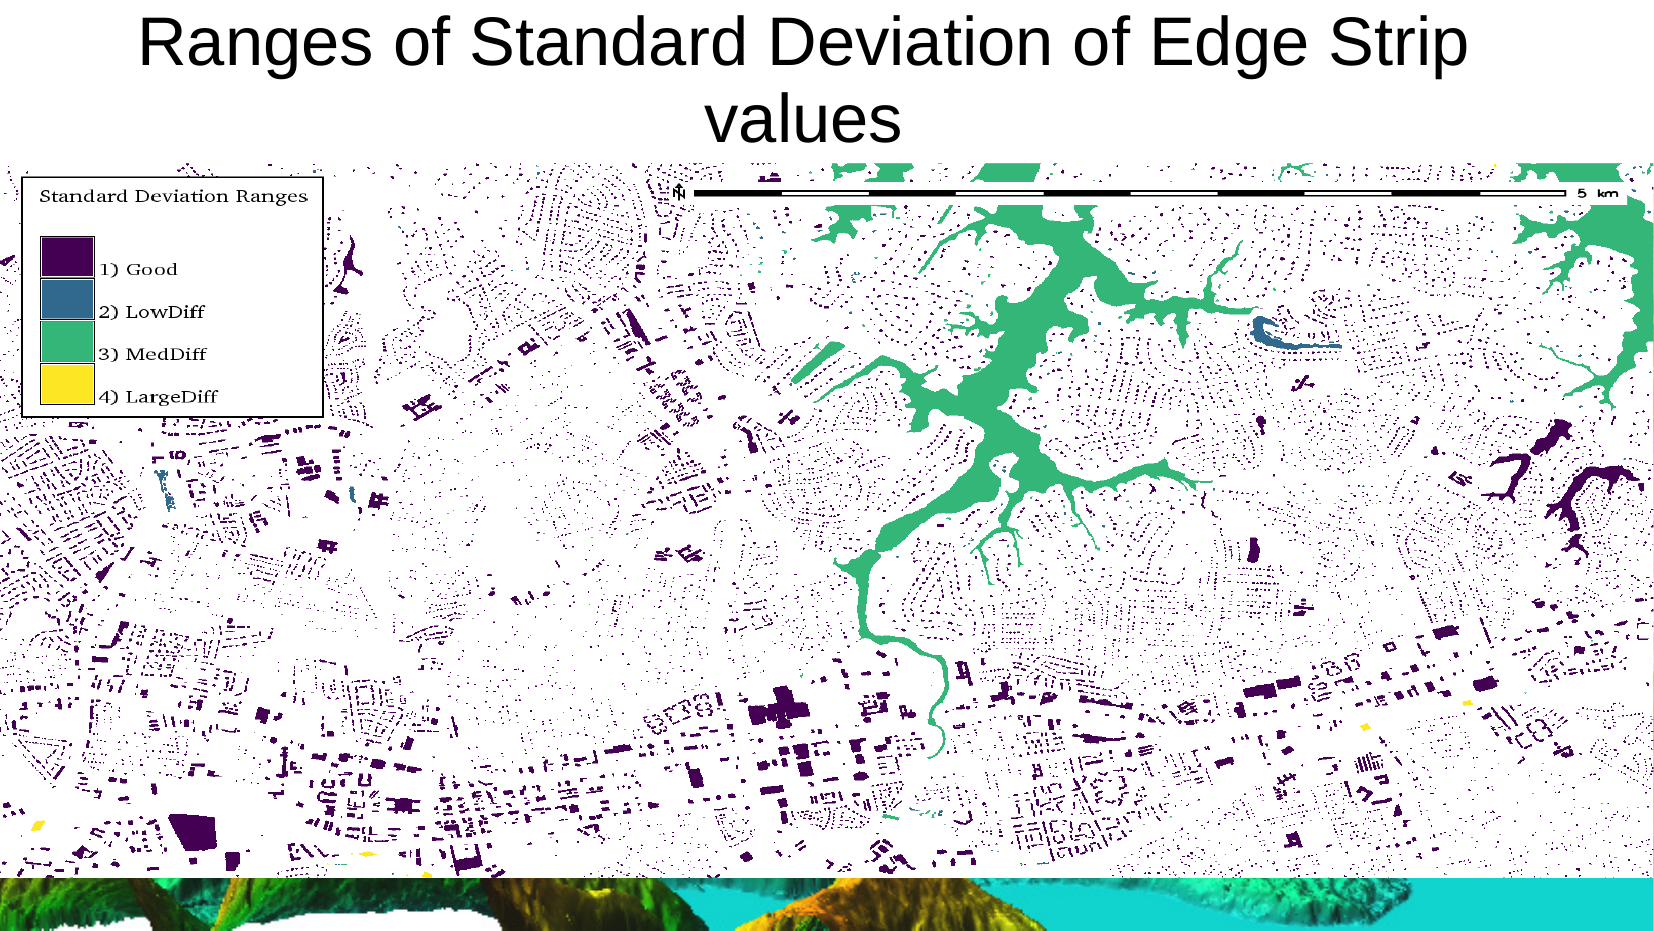

# Ranges of Standard Deviation of Edge Strip values